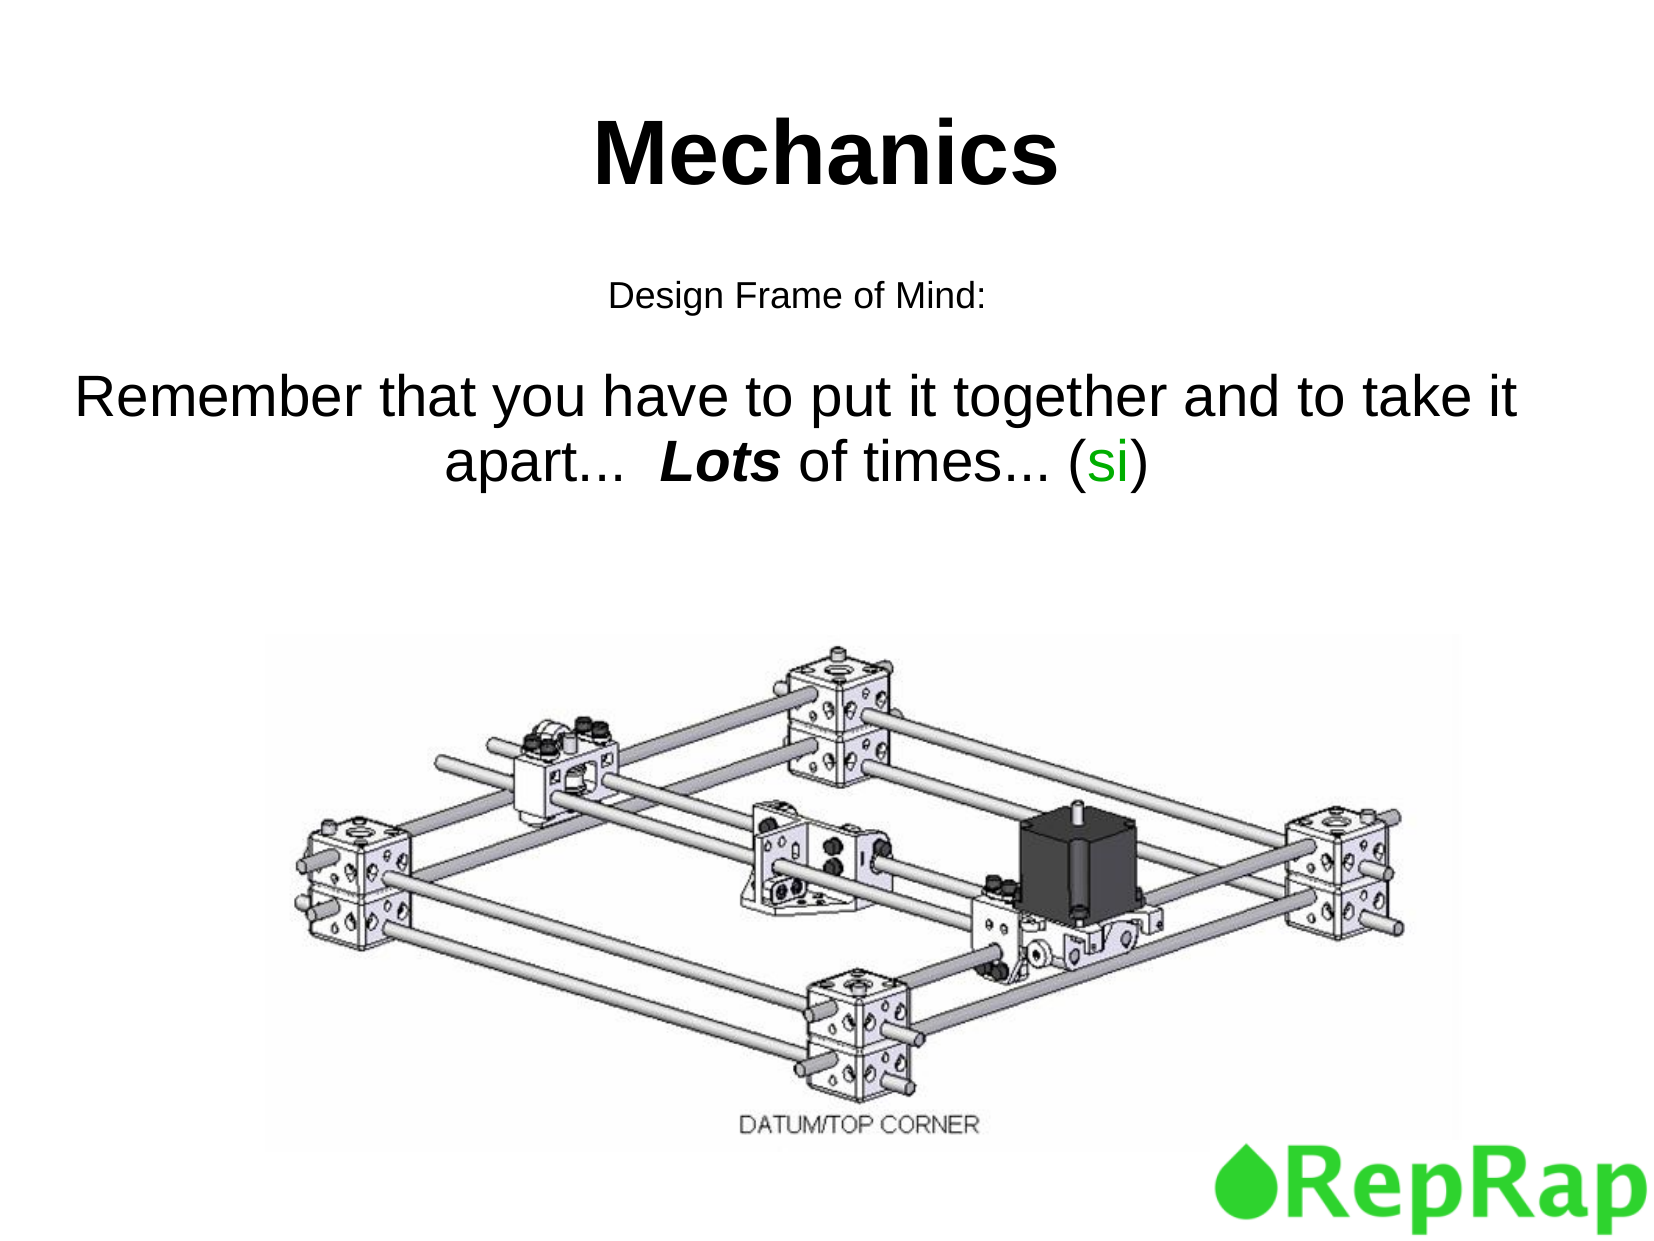

# Mechanics
Design Frame of Mind:
Remember that you have to put it together and to take it apart... Lots of times... (si)